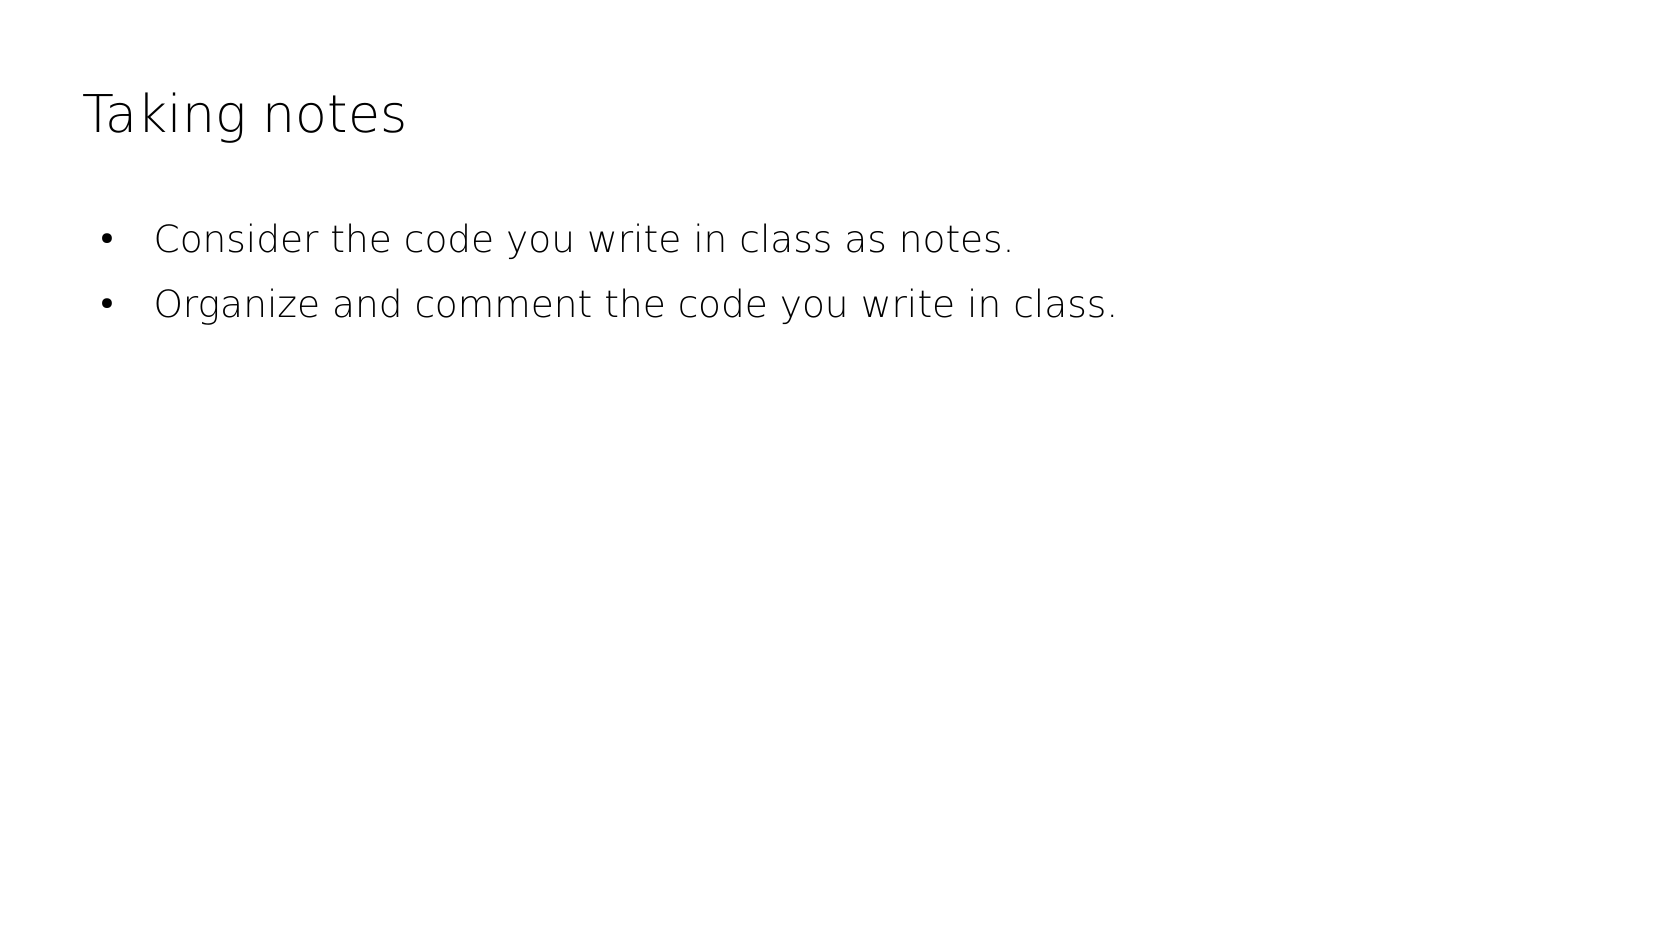

# Taking notes
Consider the code you write in class as notes.
Organize and comment the code you write in class.